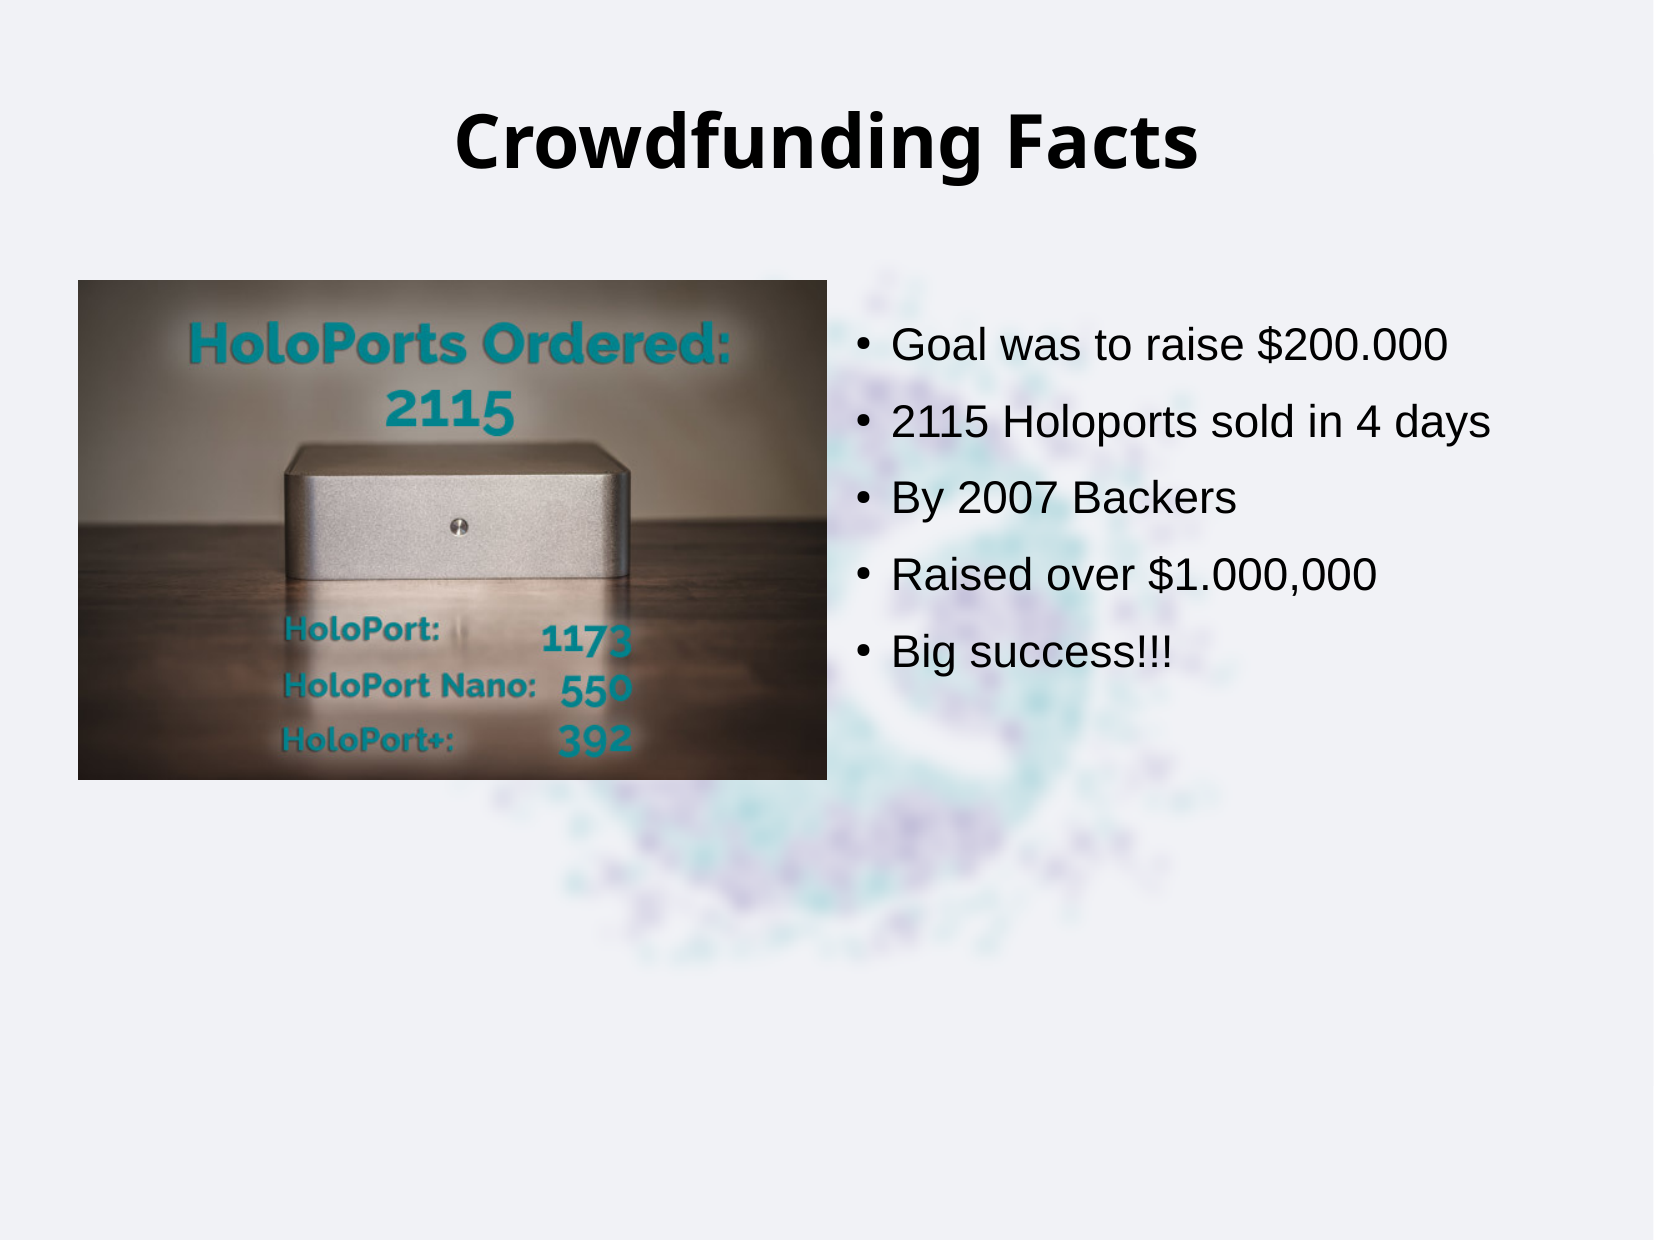

# Crowdfunding Facts
Goal was to raise $200.000
2115 Holoports sold in 4 days
By 2007 Backers
Raised over $1.000,000
Big success!!!